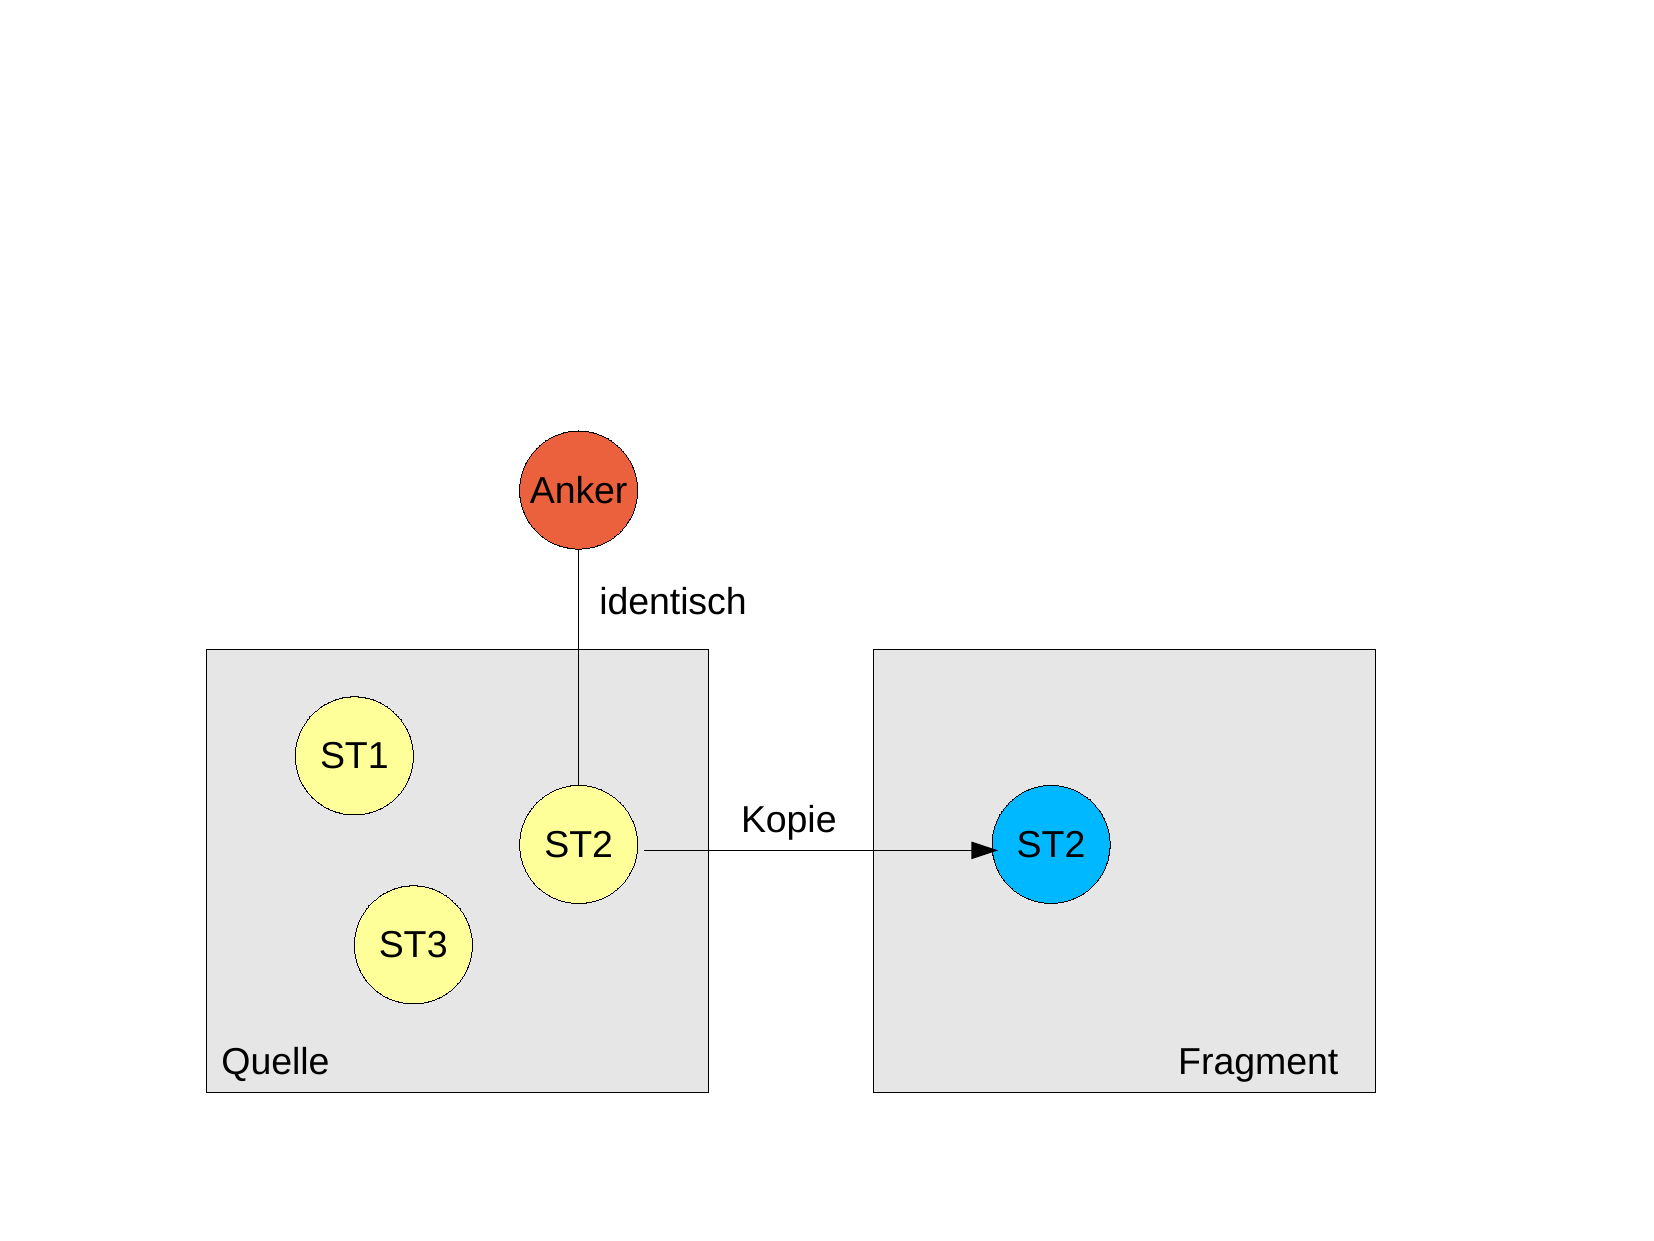

Anker
identisch
ST1
ST2
ST2
Kopie
ST3
Quelle
Fragment